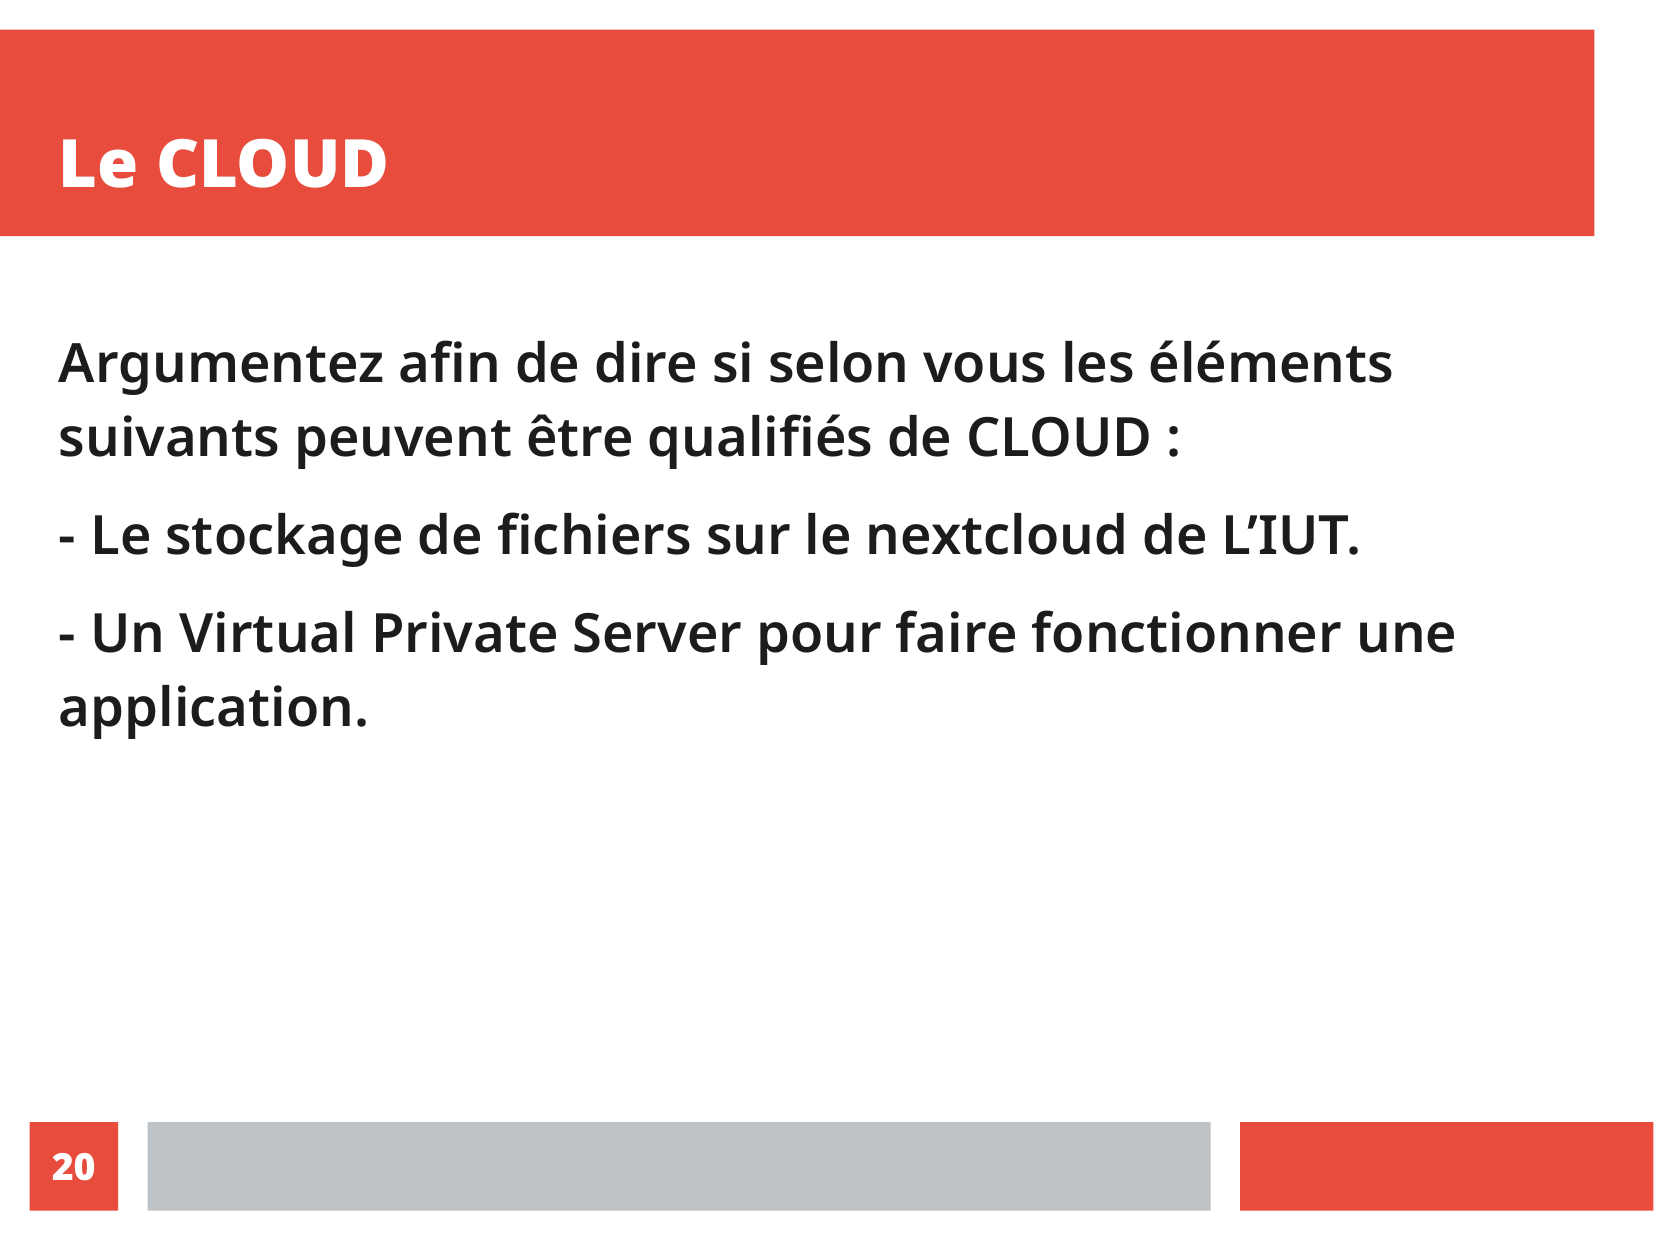

# Le CLOUD
Argumentez afin de dire si selon vous les éléments suivants peuvent être qualifiés de CLOUD :
- Le stockage de fichiers sur le nextcloud de L’IUT.
- Un Virtual Private Server pour faire fonctionner une application.
20